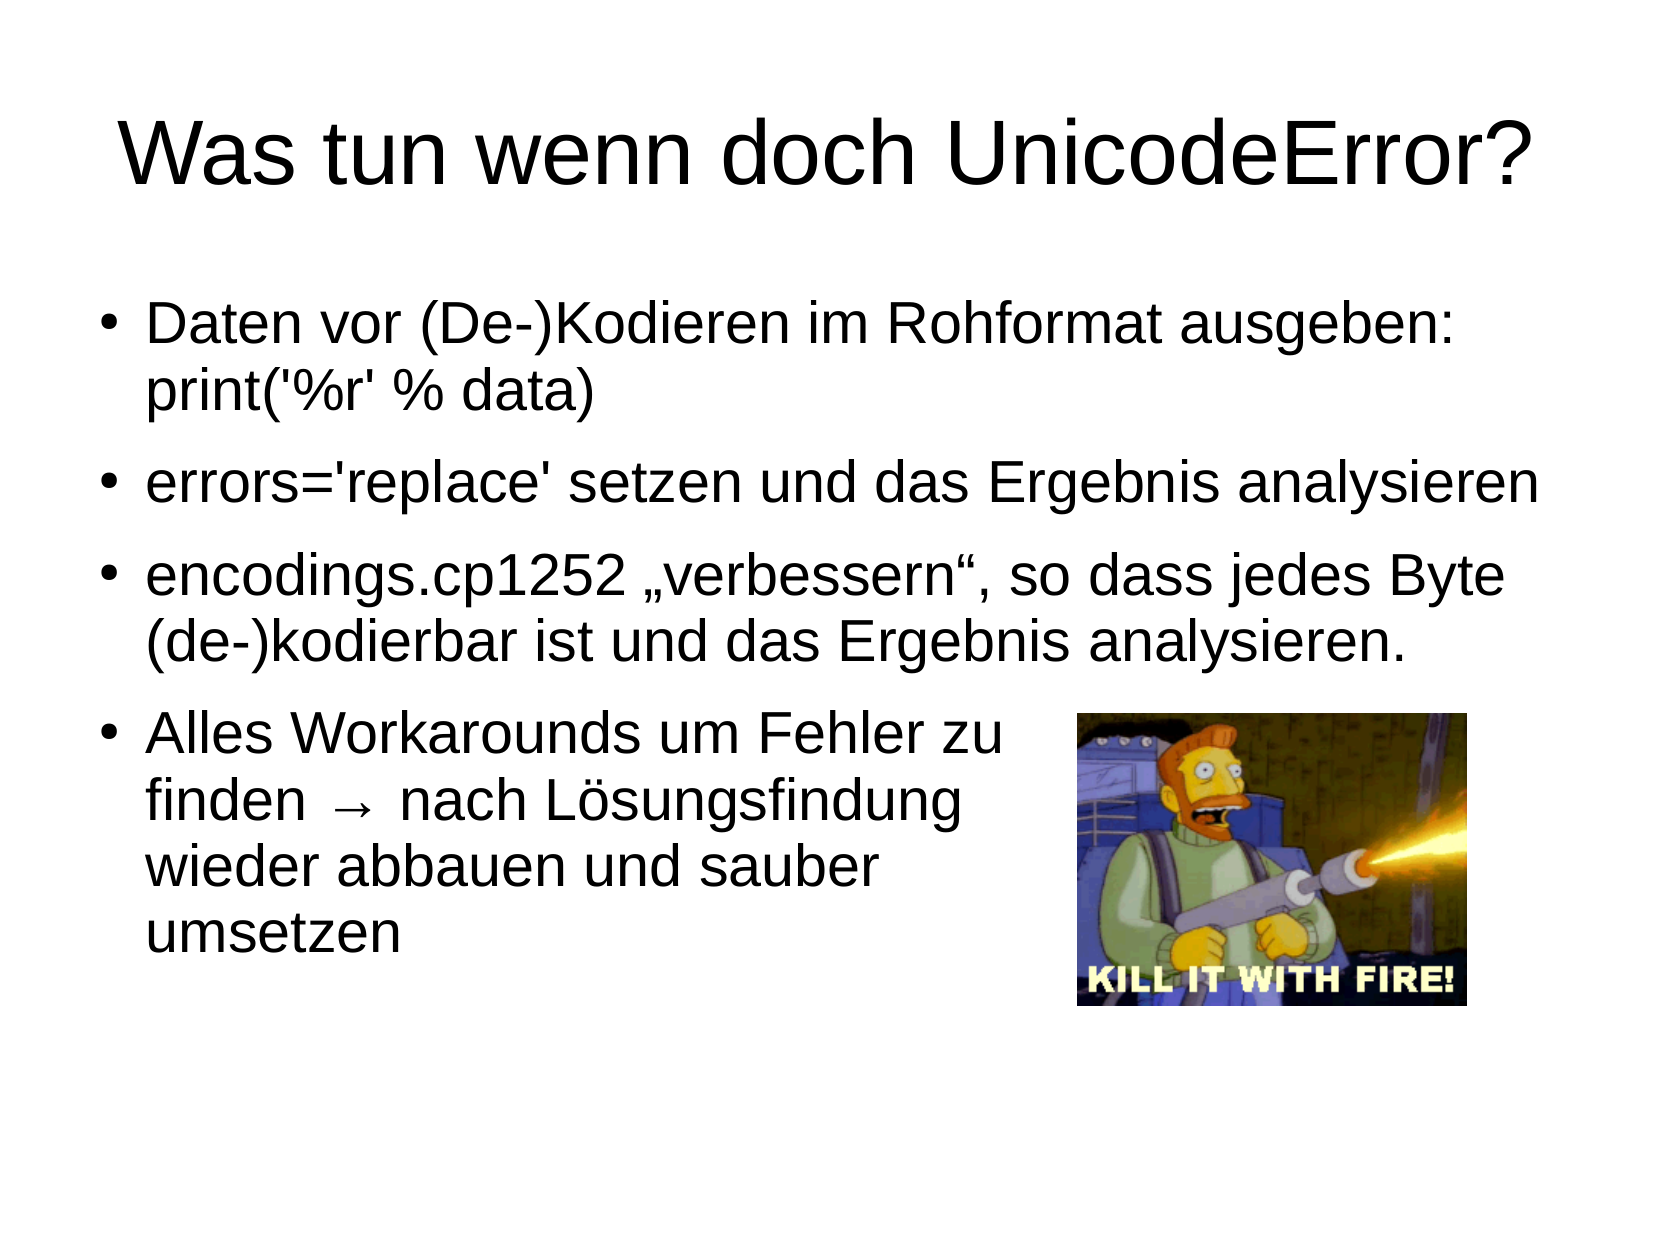

# Was tun wenn doch UnicodeError?
Daten vor (De-)Kodieren im Rohformat ausgeben:
print('%r' % data)
errors='replace' setzen und das Ergebnis analysieren
encodings.cp1252 „verbessern“, so dass jedes Byte (de-)kodierbar ist und das Ergebnis analysieren.
Alles Workarounds um Fehler zu
finden → nach Lösungsfindung
wieder abbauen und sauber
umsetzen